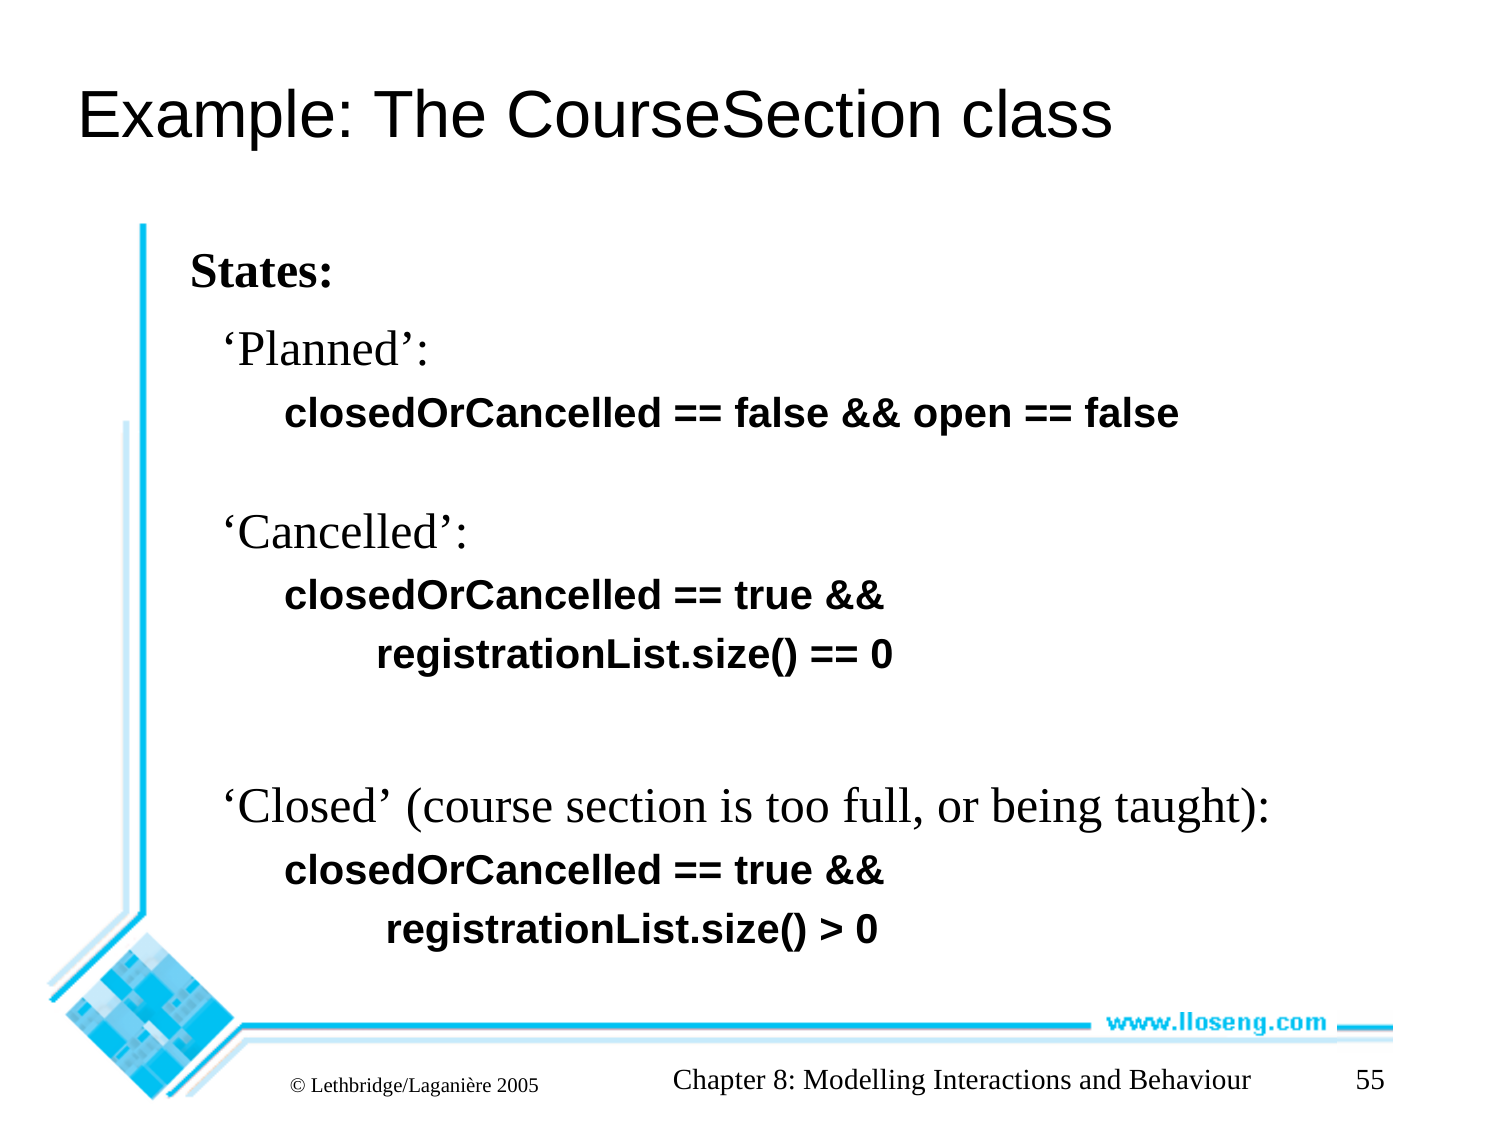

# Example: The CourseSection class
States:
‘Planned’:
closedOrCancelled == false && open == false
‘Cancelled’:
closedOrCancelled == true &&
 registrationList.size() == 0
‘Closed’ (course section is too full, or being taught):
closedOrCancelled == true &&
	 registrationList.size() > 0
Chapter 8: Modelling Interactions and Behaviour
© Lethbridge/Laganière 2005